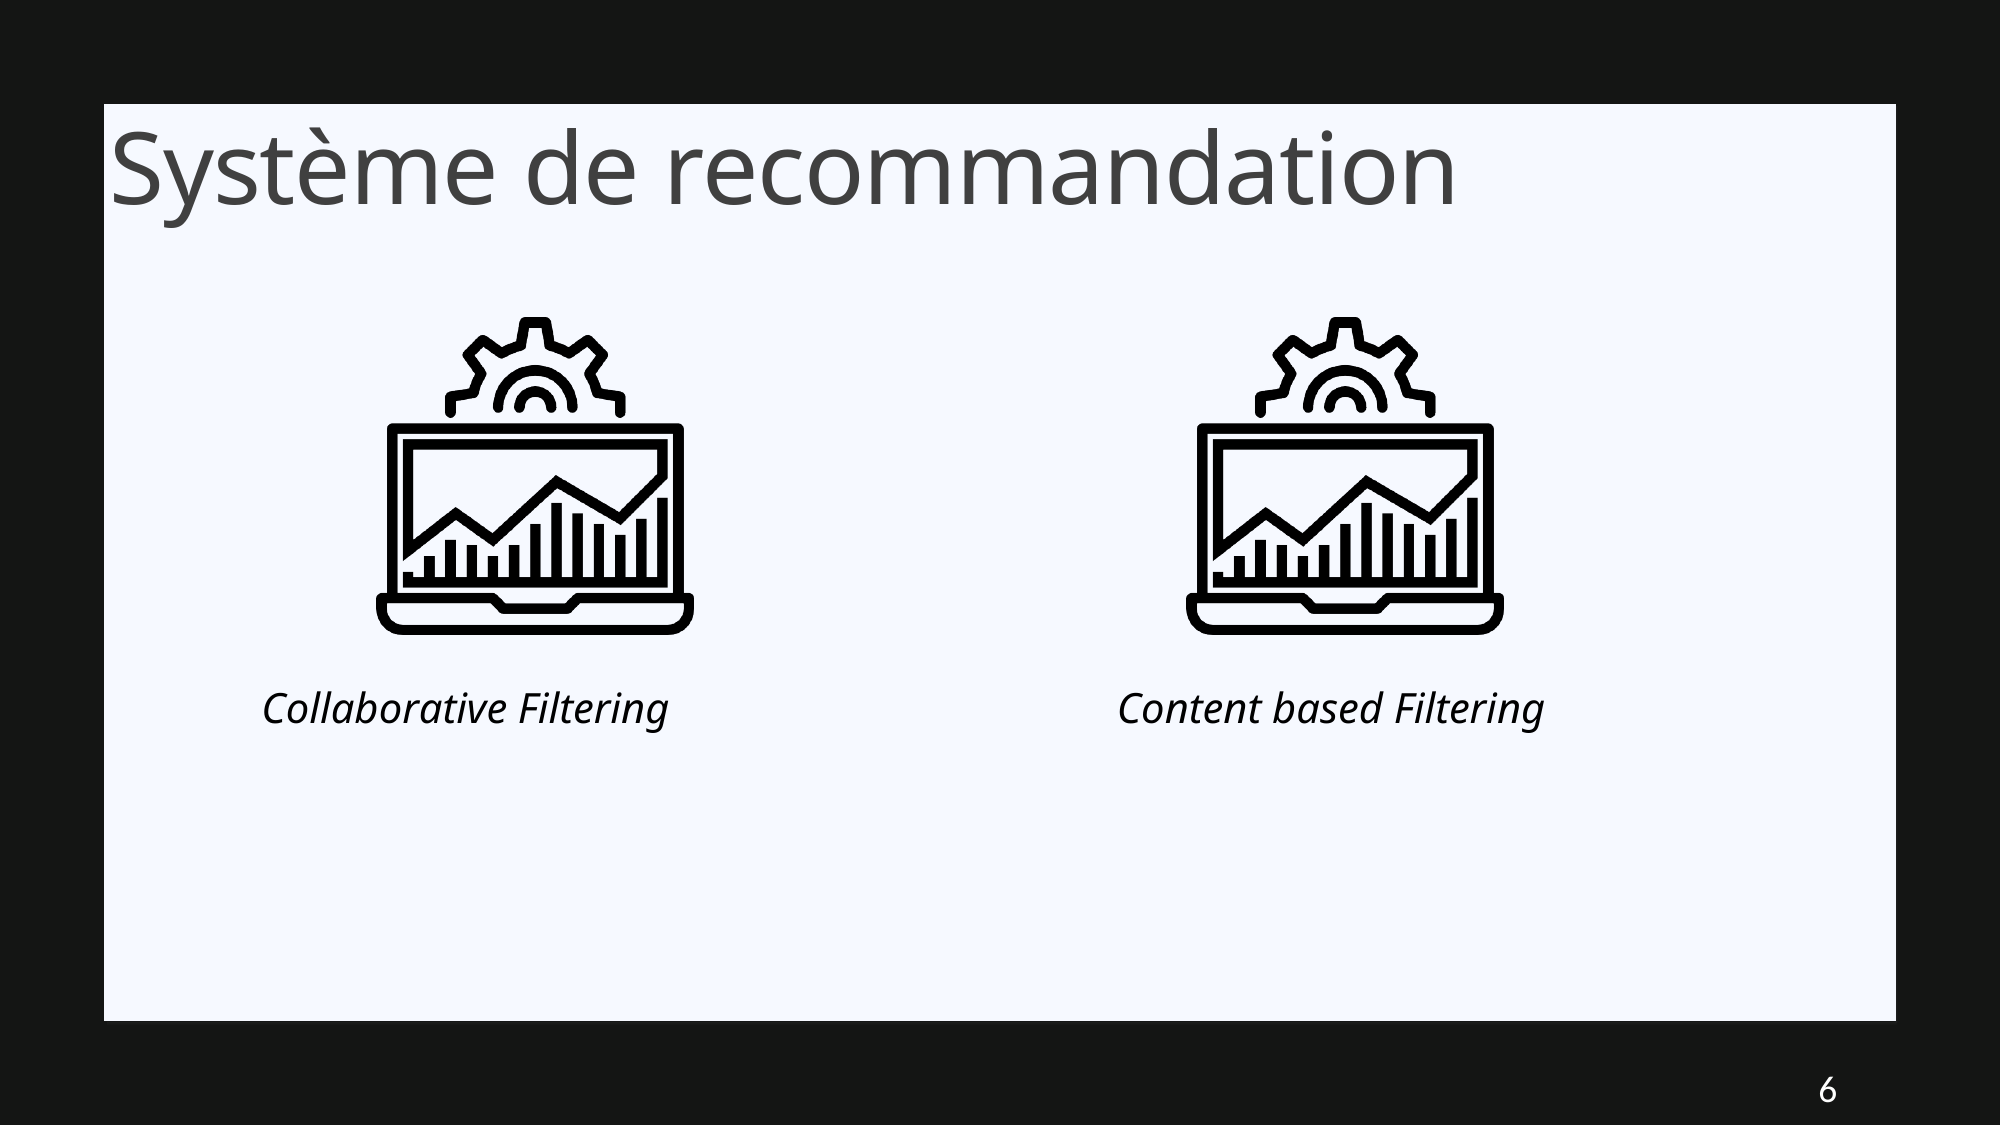

# Système de recommandation
Collaborative Filtering
Content based Filtering